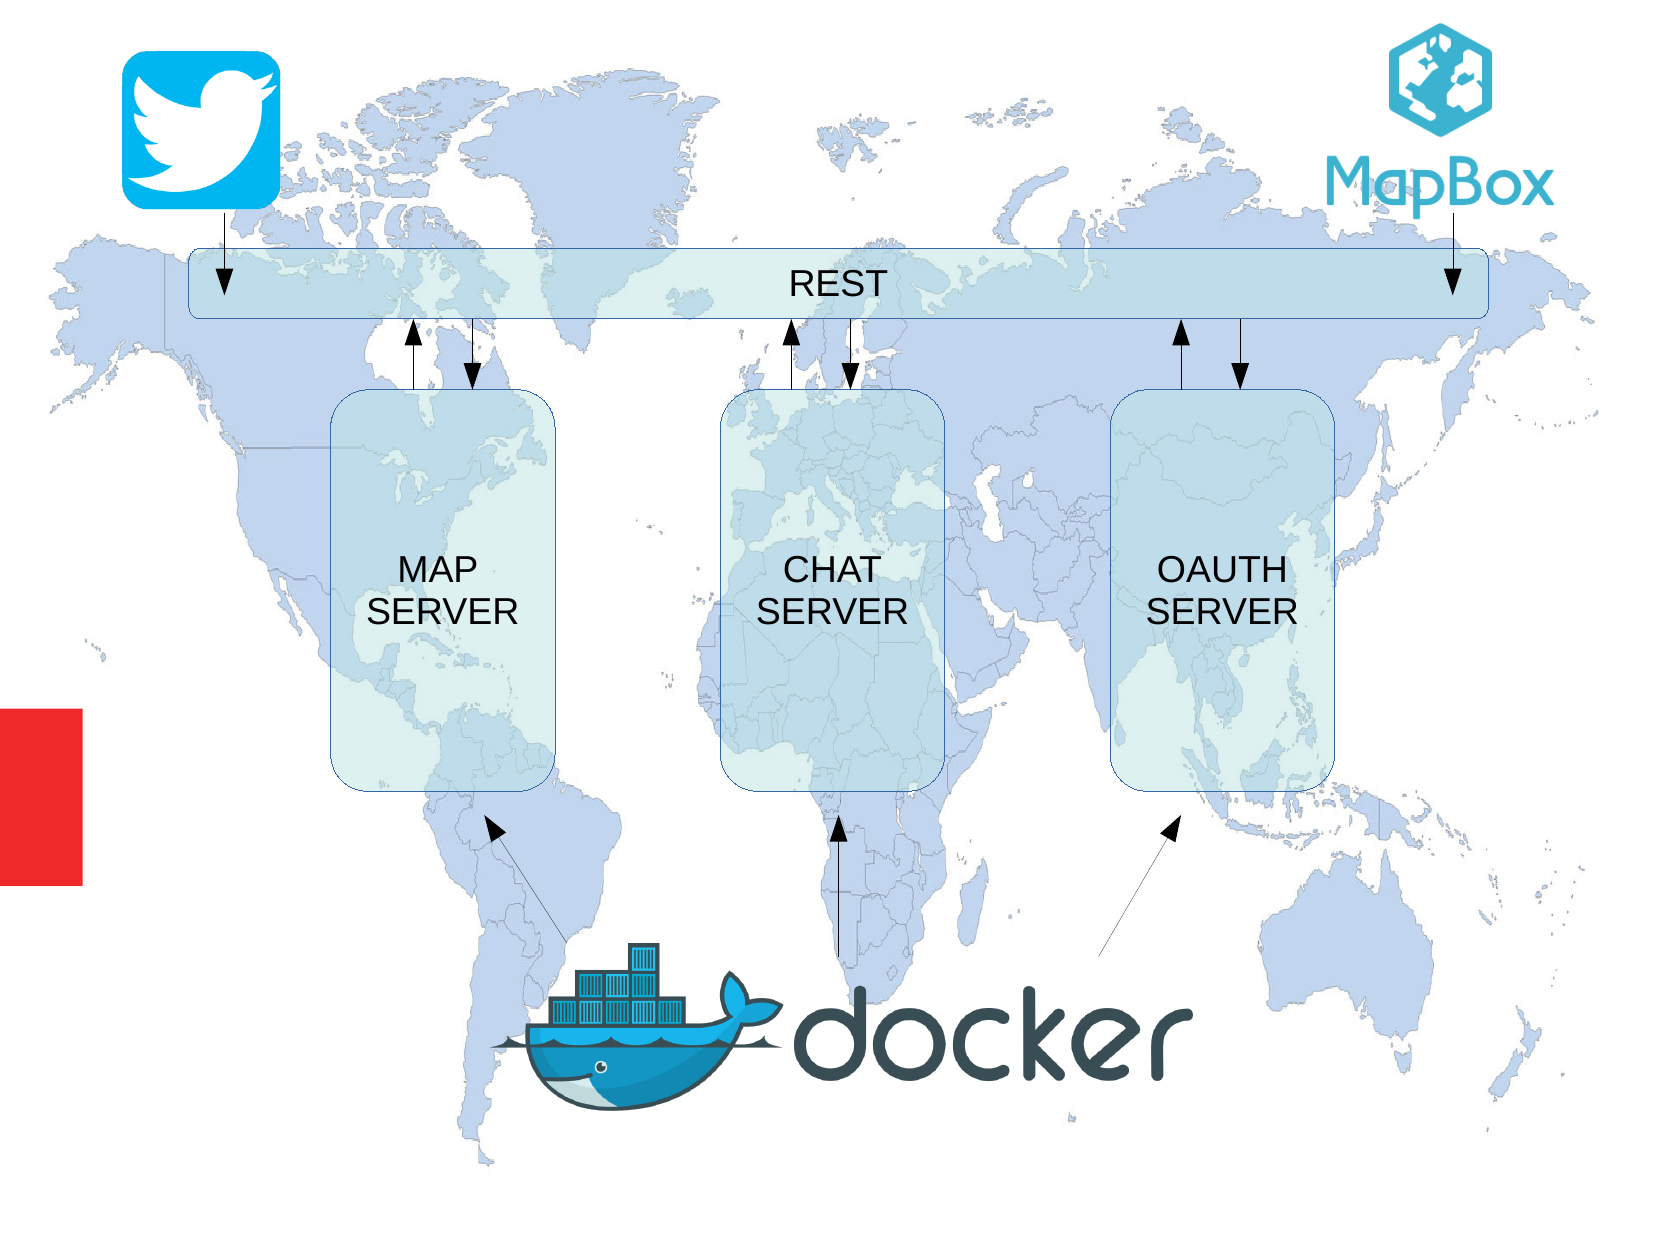

REST
CHAT
SERVER
OAUTH
SERVER
MAP
SERVER